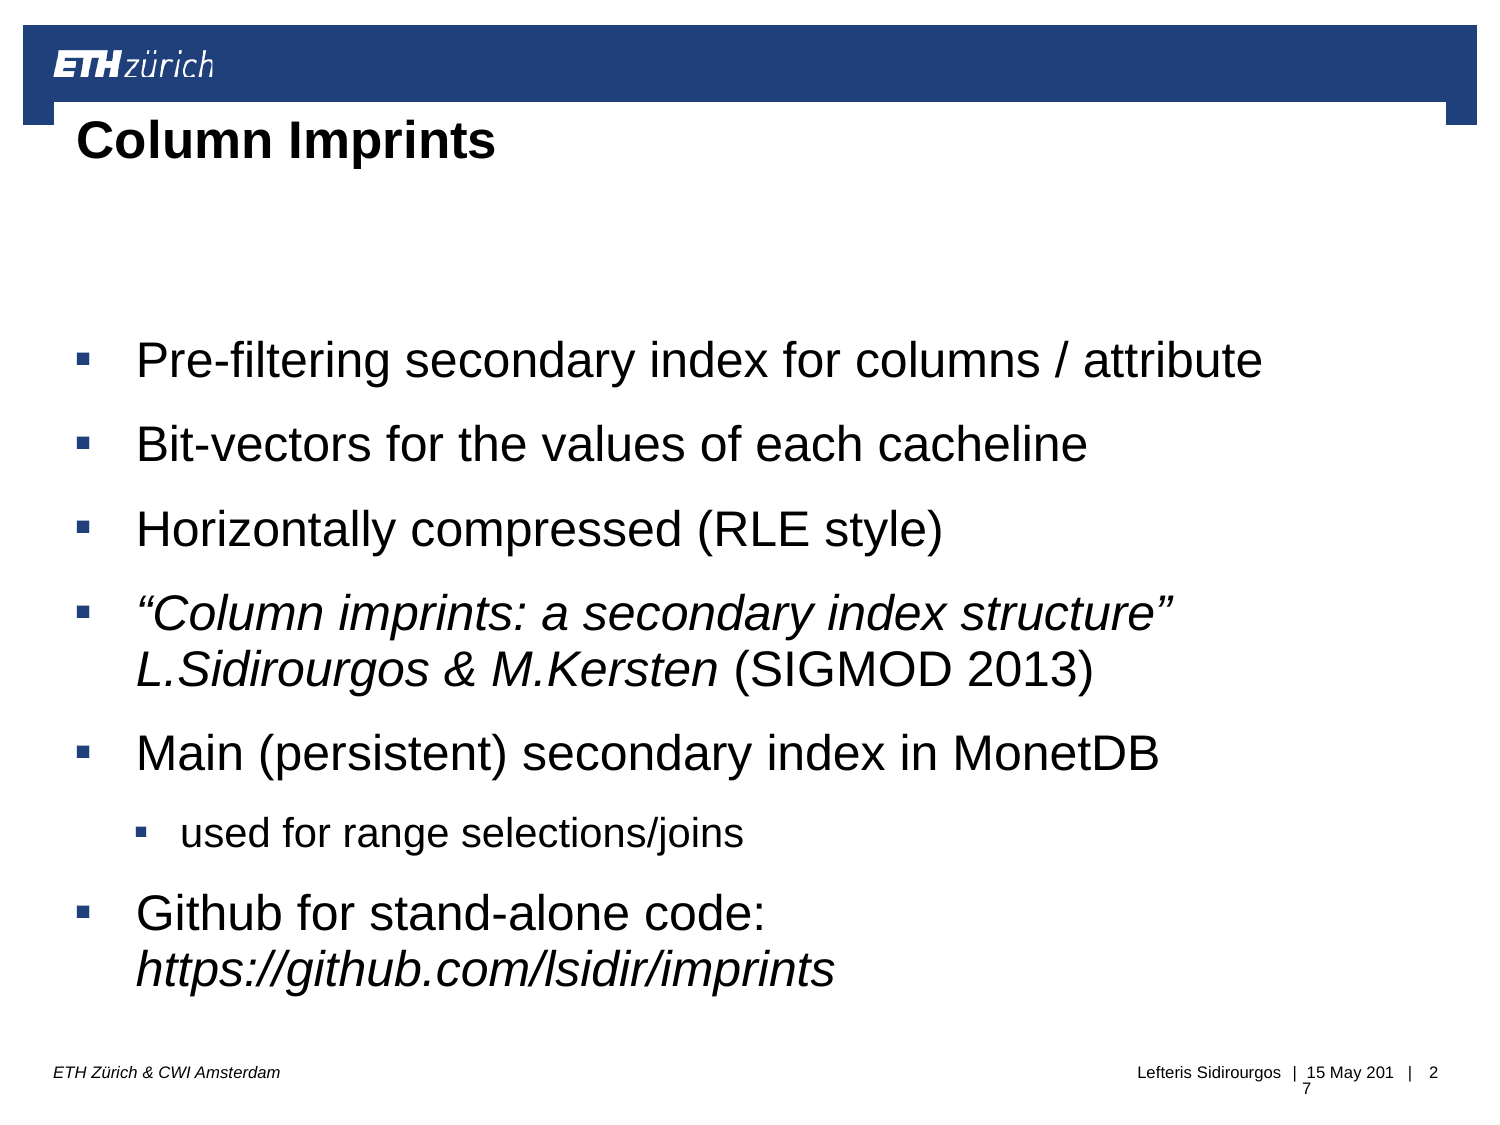

# Column Imprints
Pre-filtering secondary index for columns / attribute
Bit-vectors for the values of each cacheline
Horizontally compressed (RLE style)
“Column imprints: a secondary index structure” L.Sidirourgos & M.Kersten (SIGMOD 2013)
Main (persistent) secondary index in MonetDB
used for range selections/joins
Github for stand-alone code: https://github.com/lsidir/imprints
Lefteris Sidirourgos
 15 May 2017
2